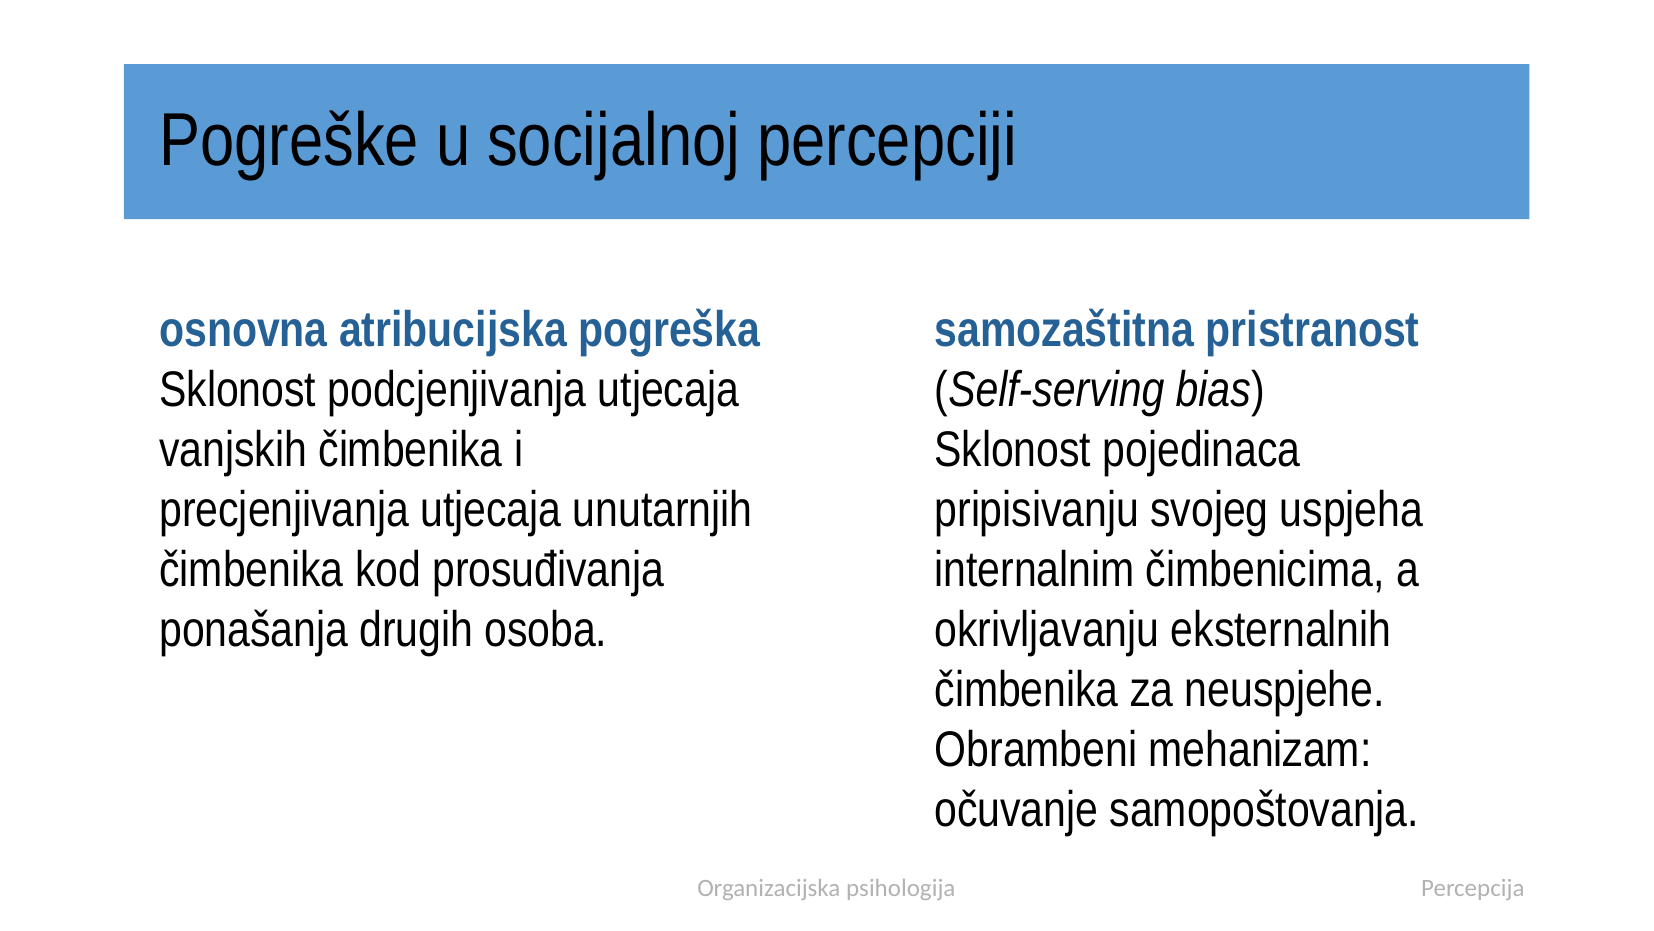

Pogreške u socijalnoj percepciji
osnovna atribucijska pogreška
Sklonost podcjenjivanja utjecaja vanjskih čimbenika i precjenjivanja utjecaja unutarnjih čimbenika kod prosuđivanja ponašanja drugih osoba.
samozaštitna pristranost
(Self-serving bias)
Sklonost pojedinaca pripisivanju svojeg uspjeha internalnim čimbenicima, a okrivljavanju eksternalnih čimbenika za neuspjehe.
Obrambeni mehanizam: očuvanje samopoštovanja.
Organizacijska psihologija
Percepcija